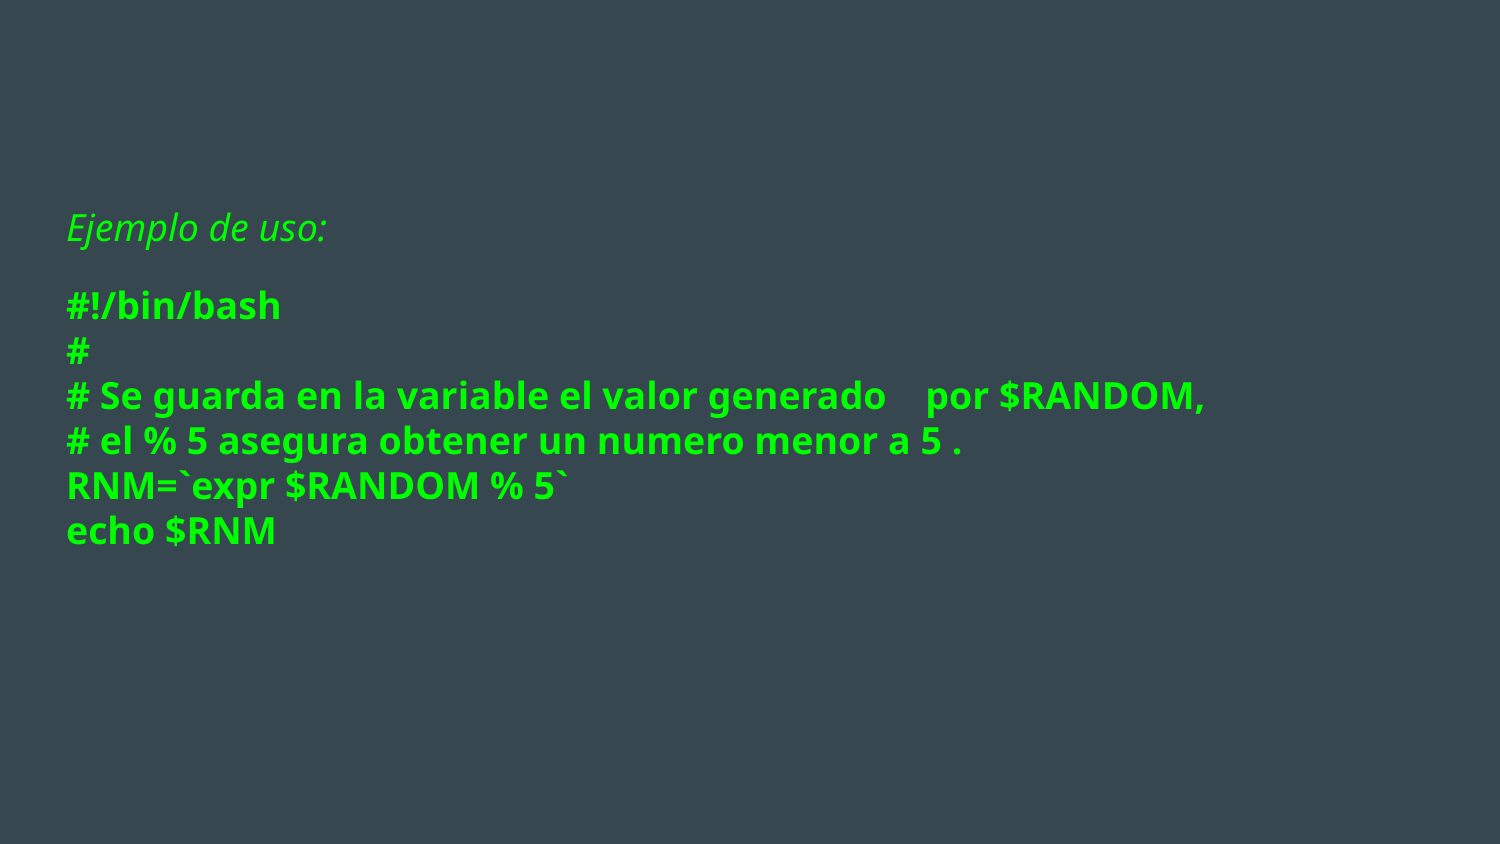

#
Ejemplo de uso:
#!/bin/bash
#
# Se guarda en la variable el valor generado por $RANDOM,
# el % 5 asegura obtener un numero menor a 5 .
RNM=`expr $RANDOM % 5`
echo $RNM